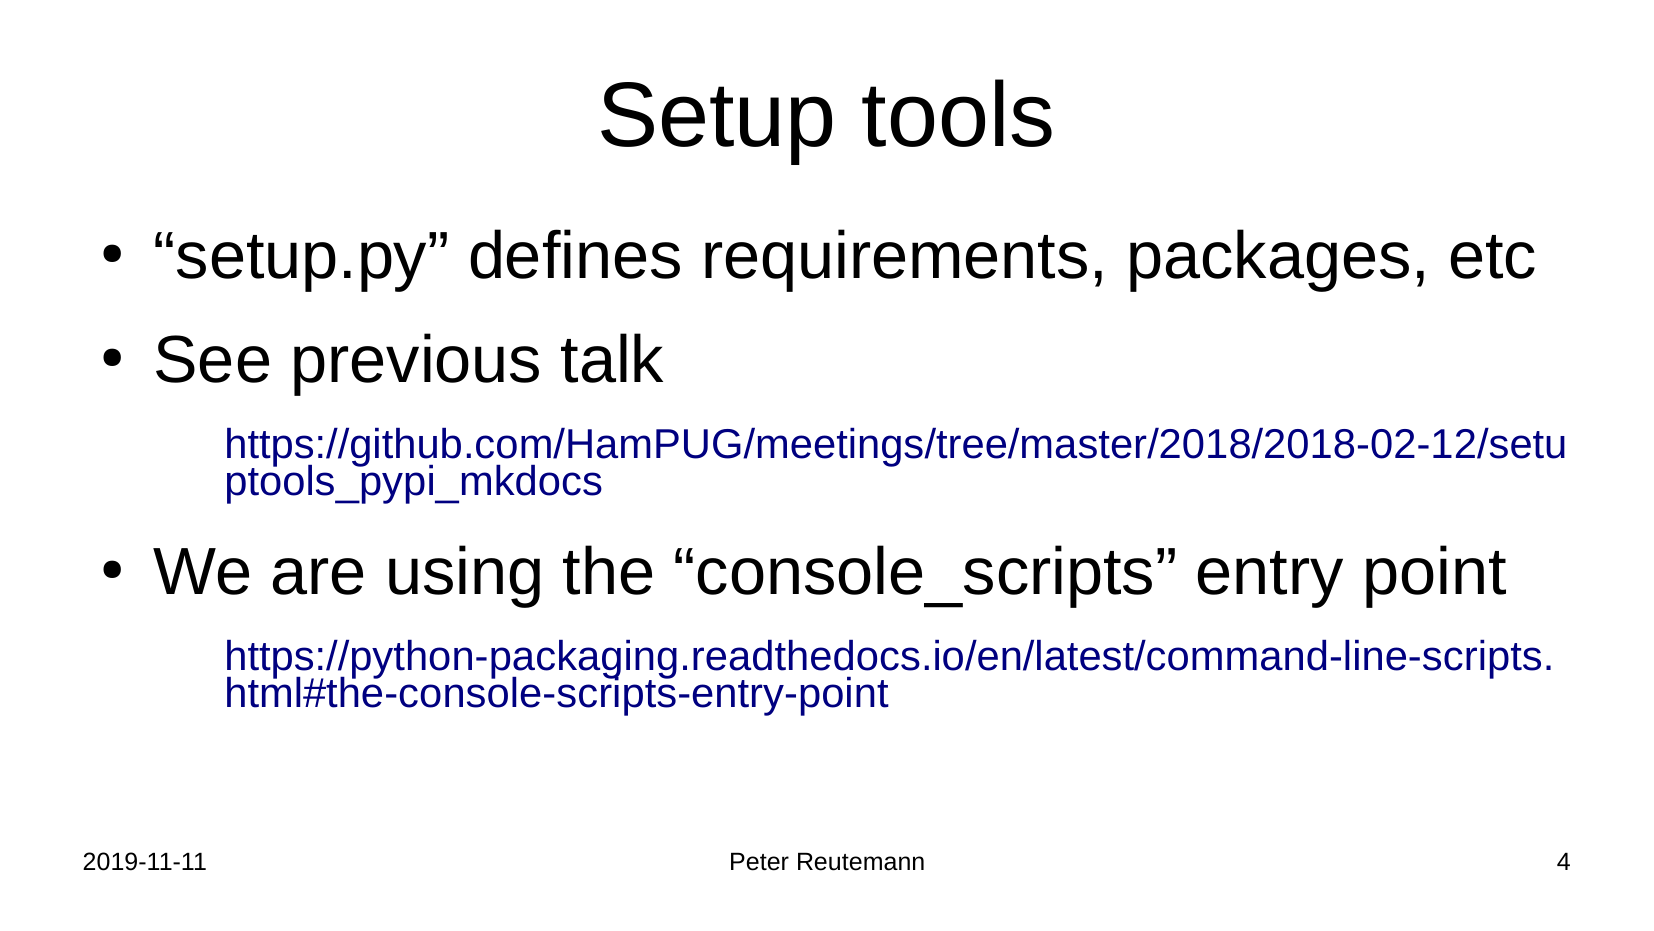

# Setup tools
“setup.py” defines requirements, packages, etc
See previous talk
https://github.com/HamPUG/meetings/tree/master/2018/2018-02-12/setuptools_pypi_mkdocs
We are using the “console_scripts” entry point
https://python-packaging.readthedocs.io/en/latest/command-line-scripts.html#the-console-scripts-entry-point
2019-11-11
Peter Reutemann
4